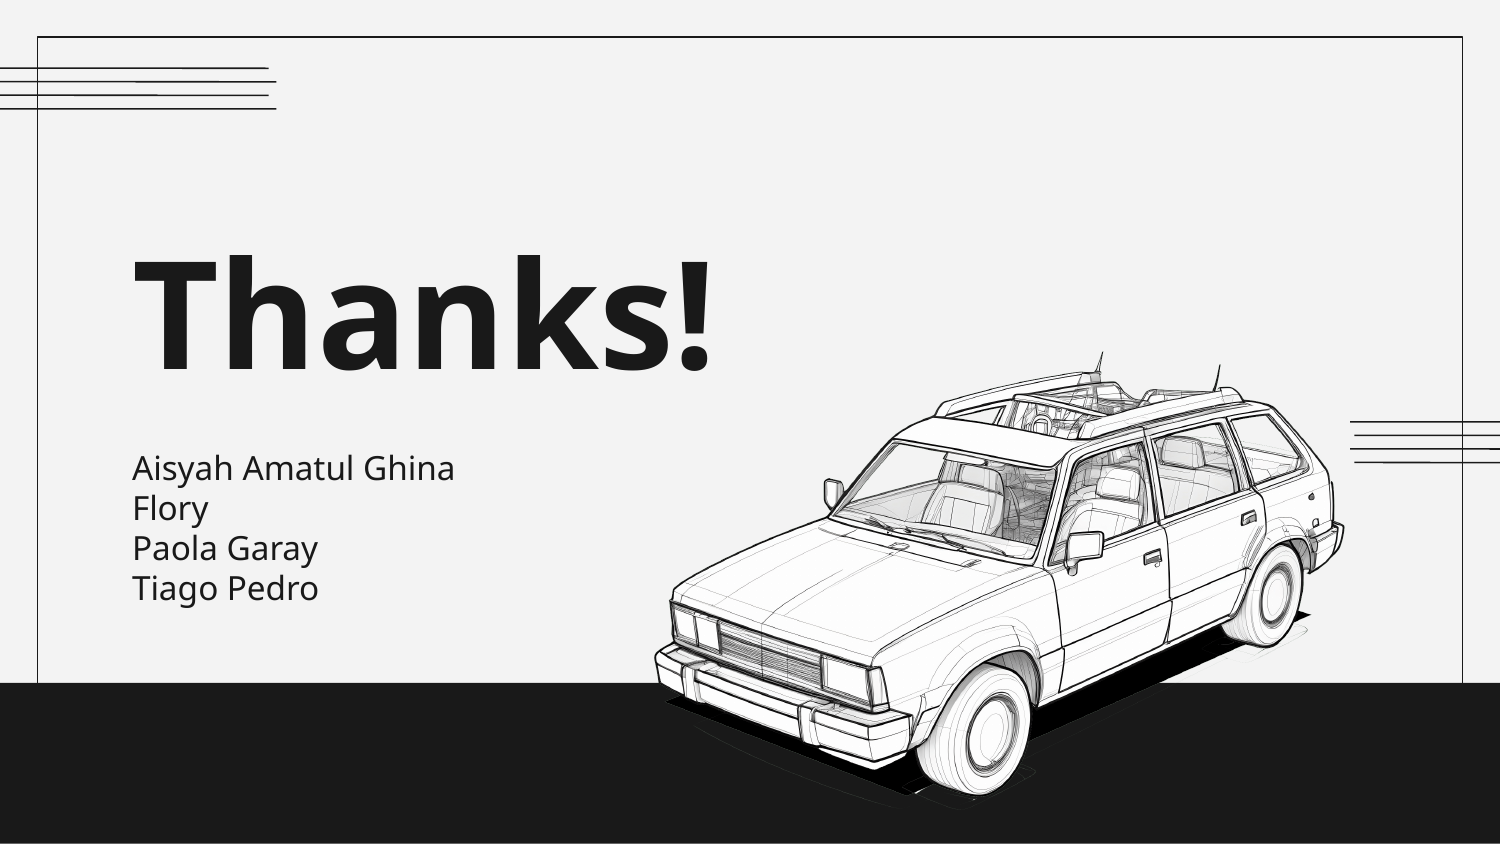

# Thanks!
Aisyah Amatul Ghina
Flory
Paola Garay
Tiago Pedro